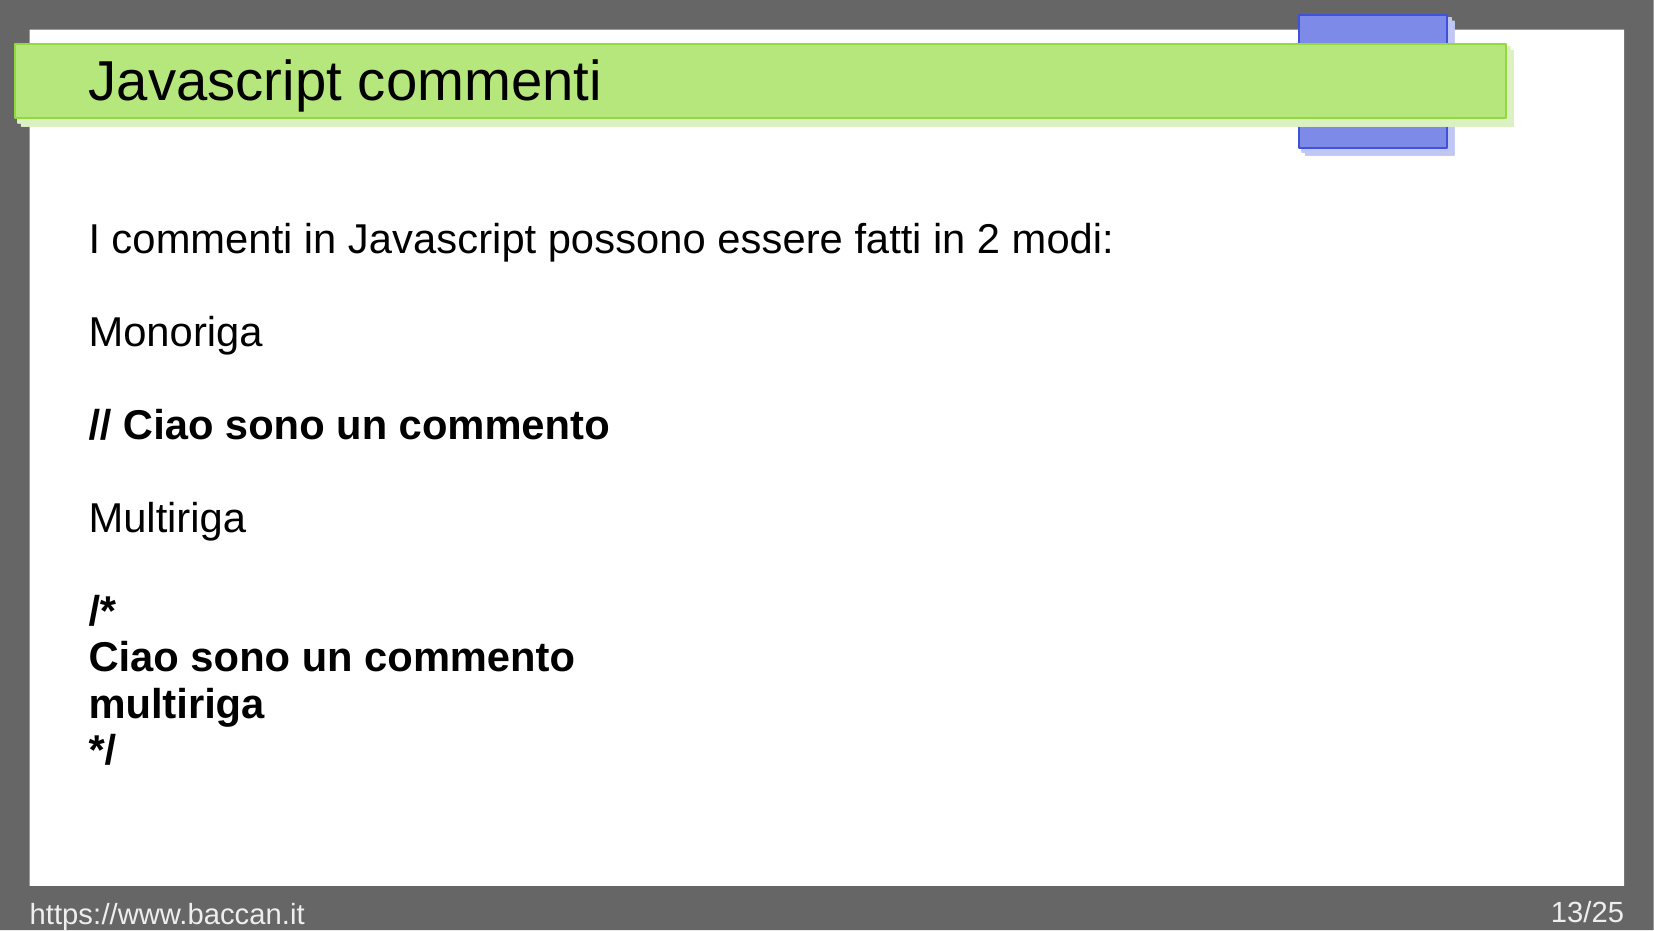

# Javascript commenti
I commenti in Javascript possono essere fatti in 2 modi:
Monoriga
// Ciao sono un commento
Multiriga
/*
Ciao sono un commento
multiriga
*/
13
https://www.baccan.it